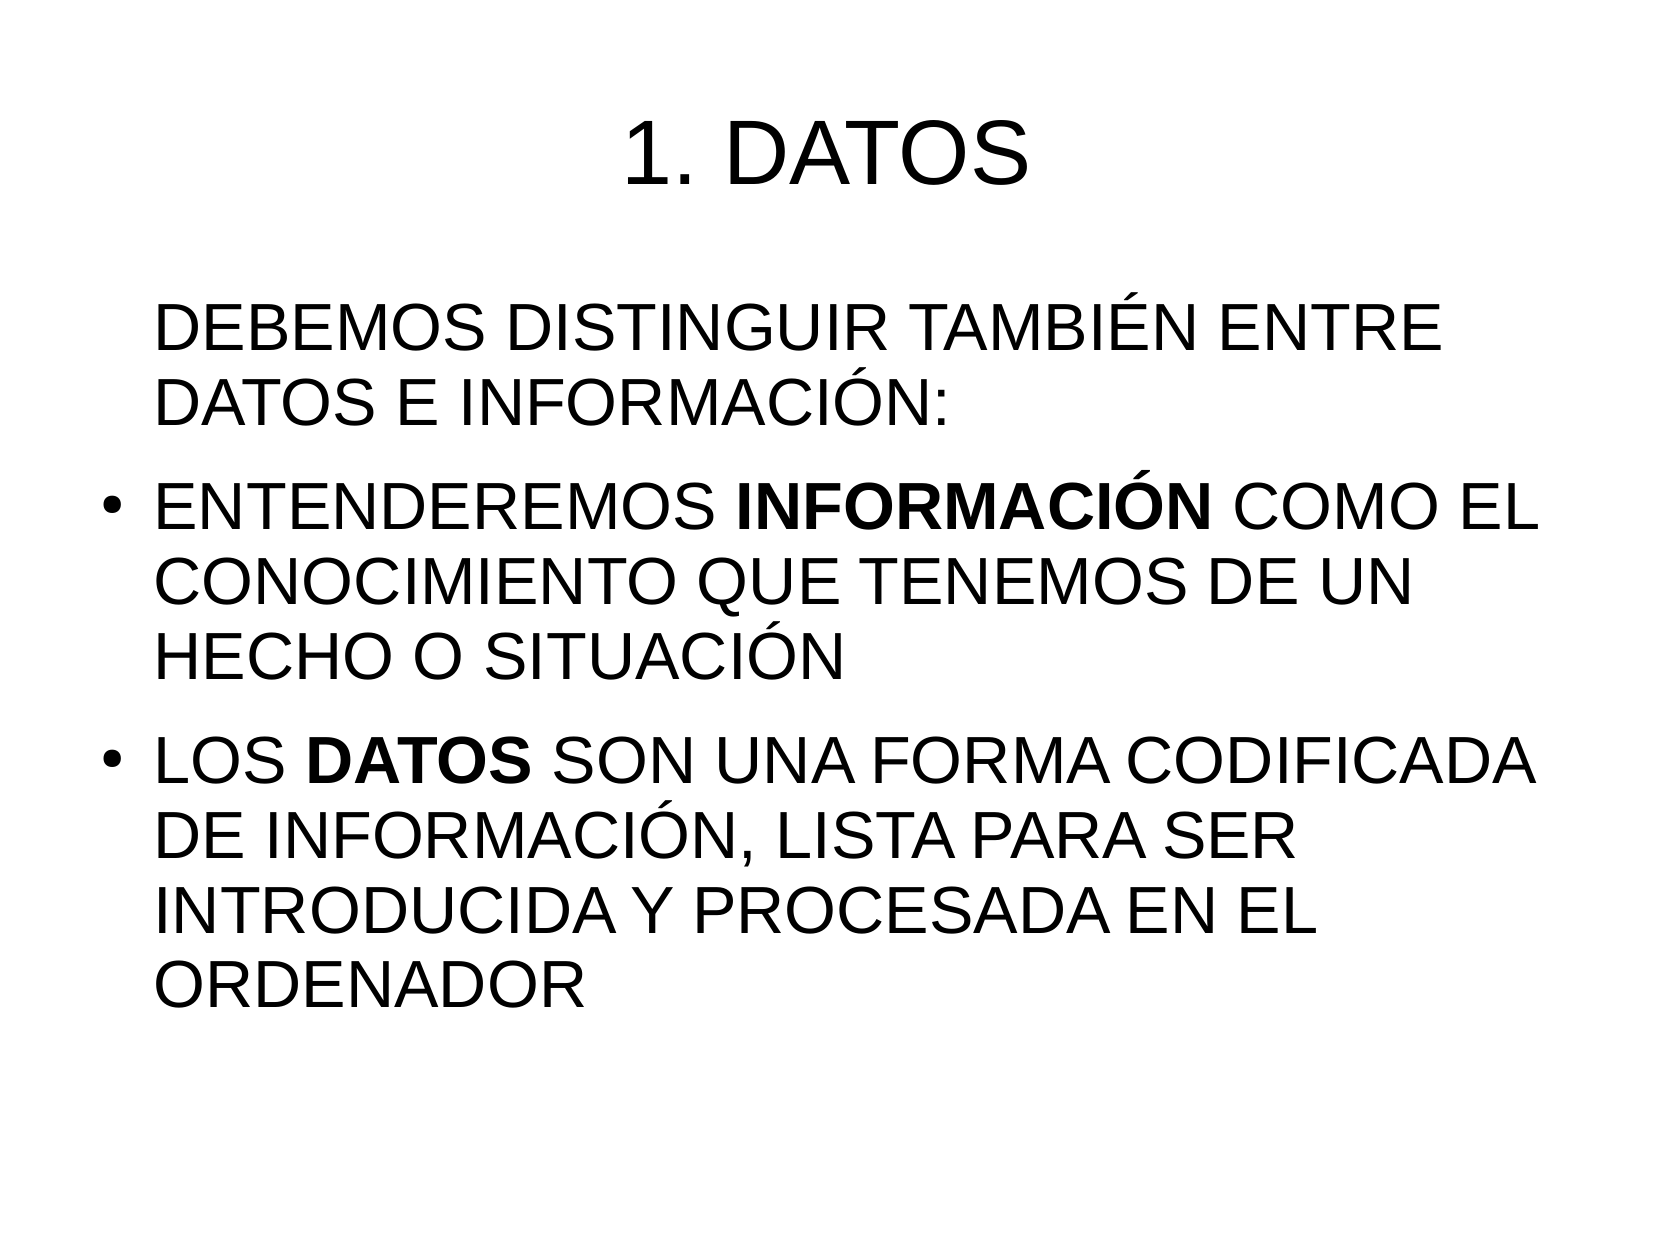

# 1. DATOS
DEBEMOS DISTINGUIR TAMBIÉN ENTRE DATOS E INFORMACIÓN:
ENTENDEREMOS INFORMACIÓN COMO EL CONOCIMIENTO QUE TENEMOS DE UN HECHO O SITUACIÓN
LOS DATOS SON UNA FORMA CODIFICADA DE INFORMACIÓN, LISTA PARA SER INTRODUCIDA Y PROCESADA EN EL ORDENADOR